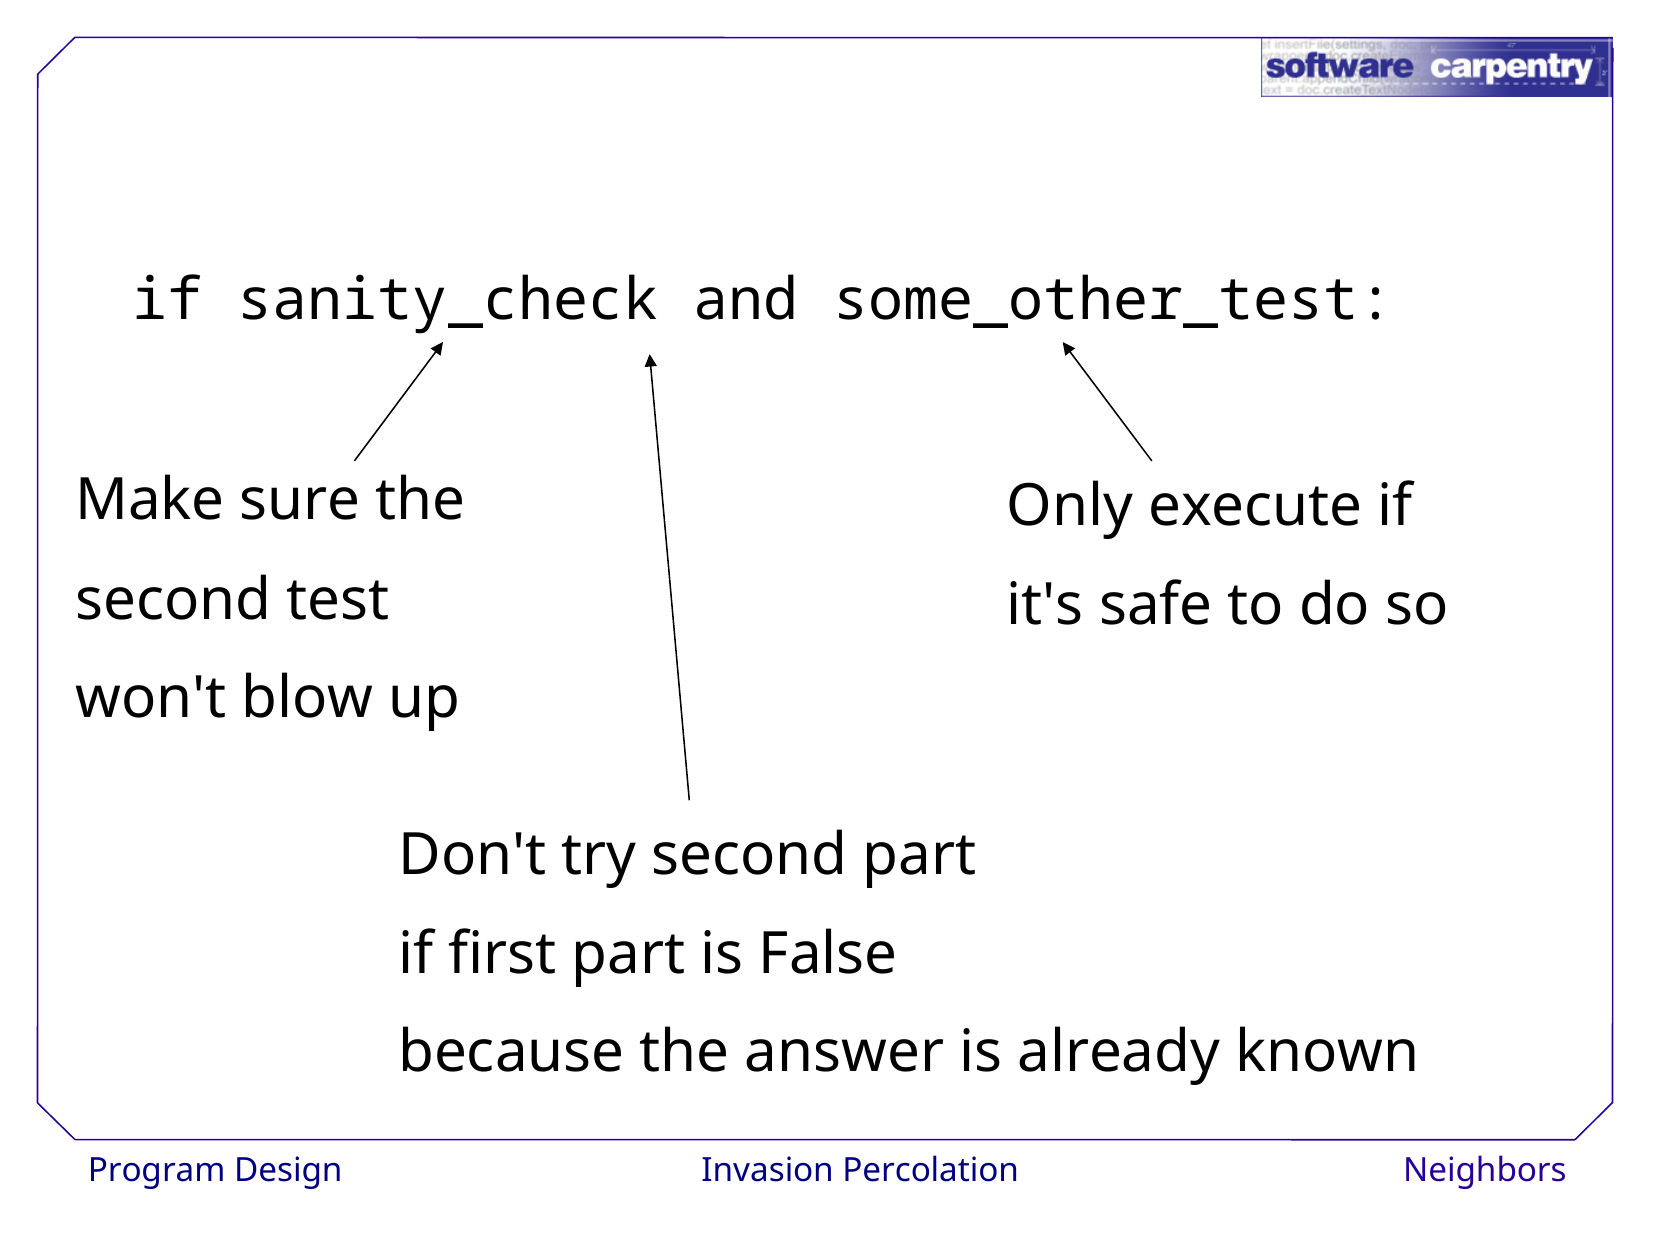

if sanity_check and some_other_test:
Make sure the
second test
won't blow up
Only execute if
it's safe to do so
Don't try second part
if first part is False
because the answer is already known